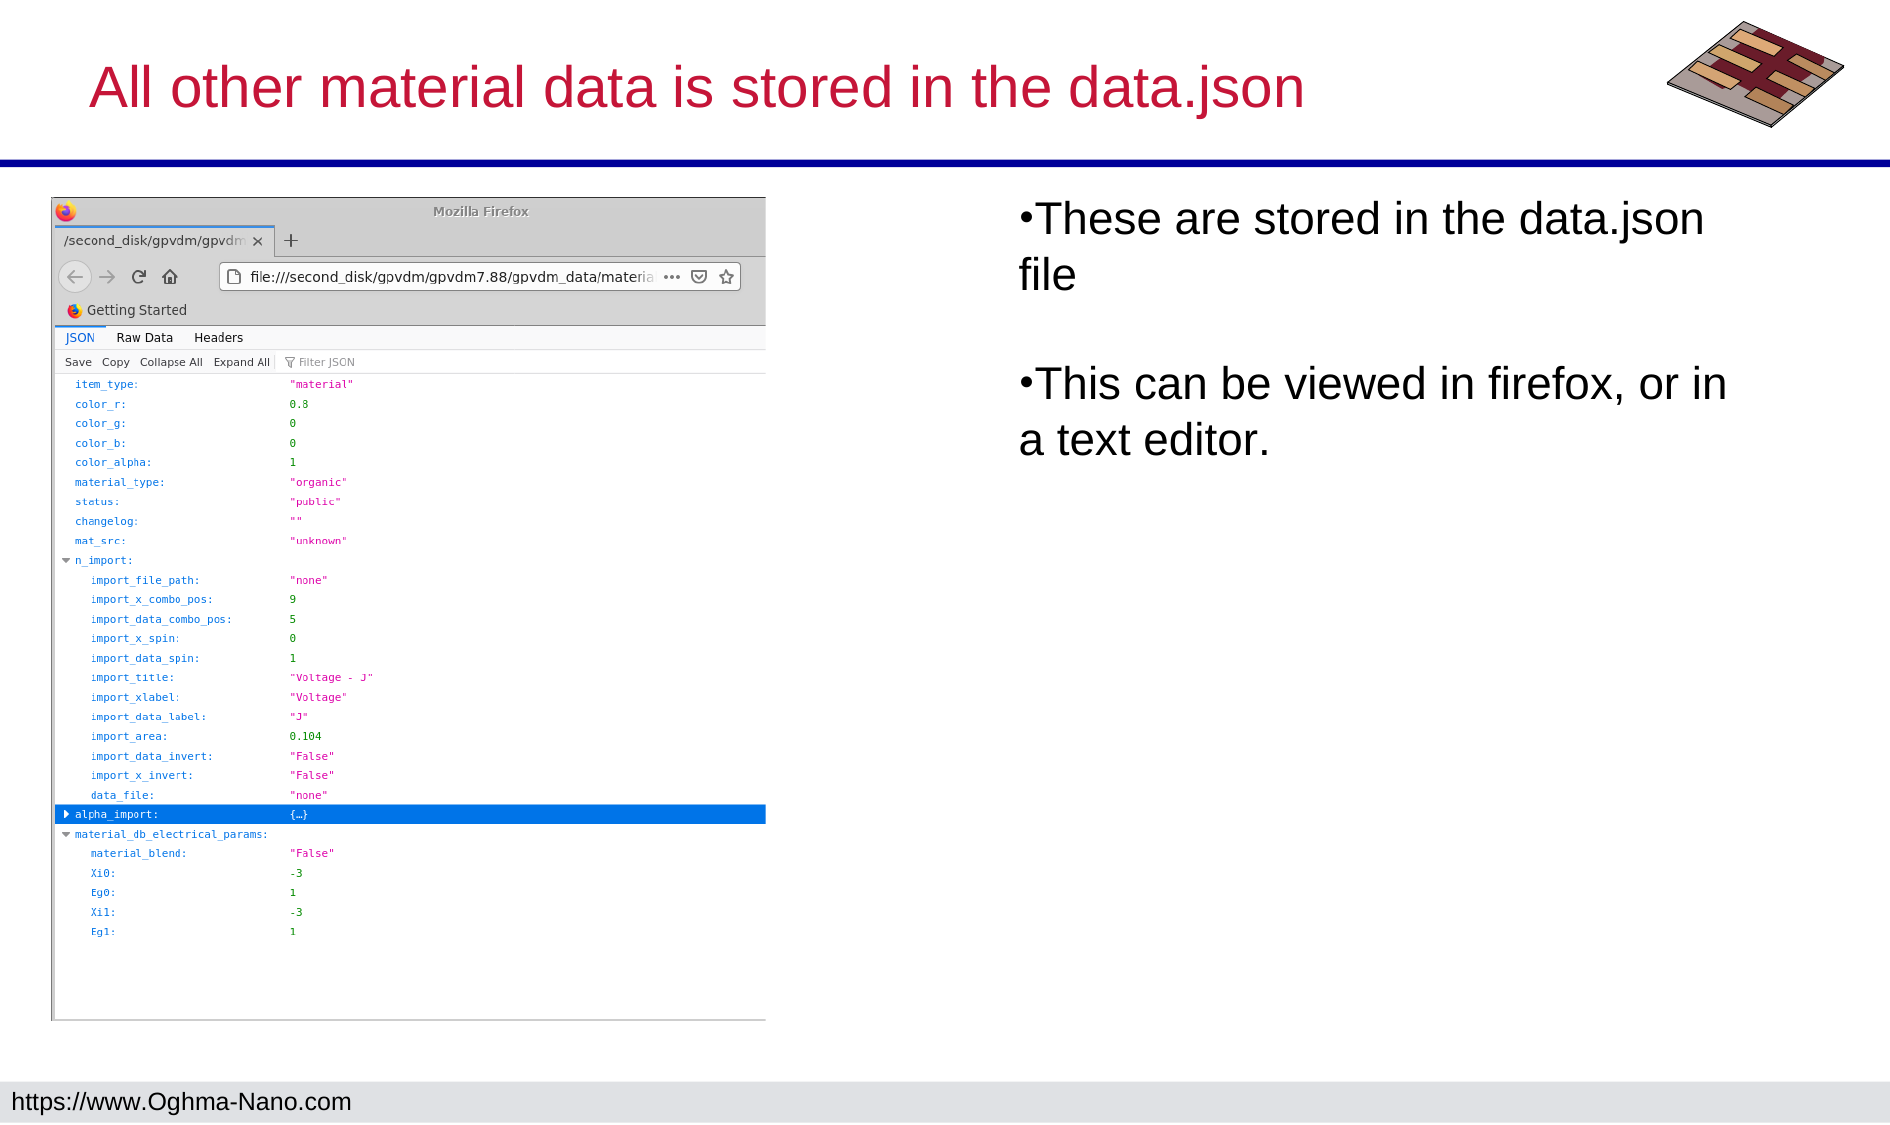

# All other material data is stored in the data.json
These are stored in the data.json file
This can be viewed in firefox, or in a text editor.